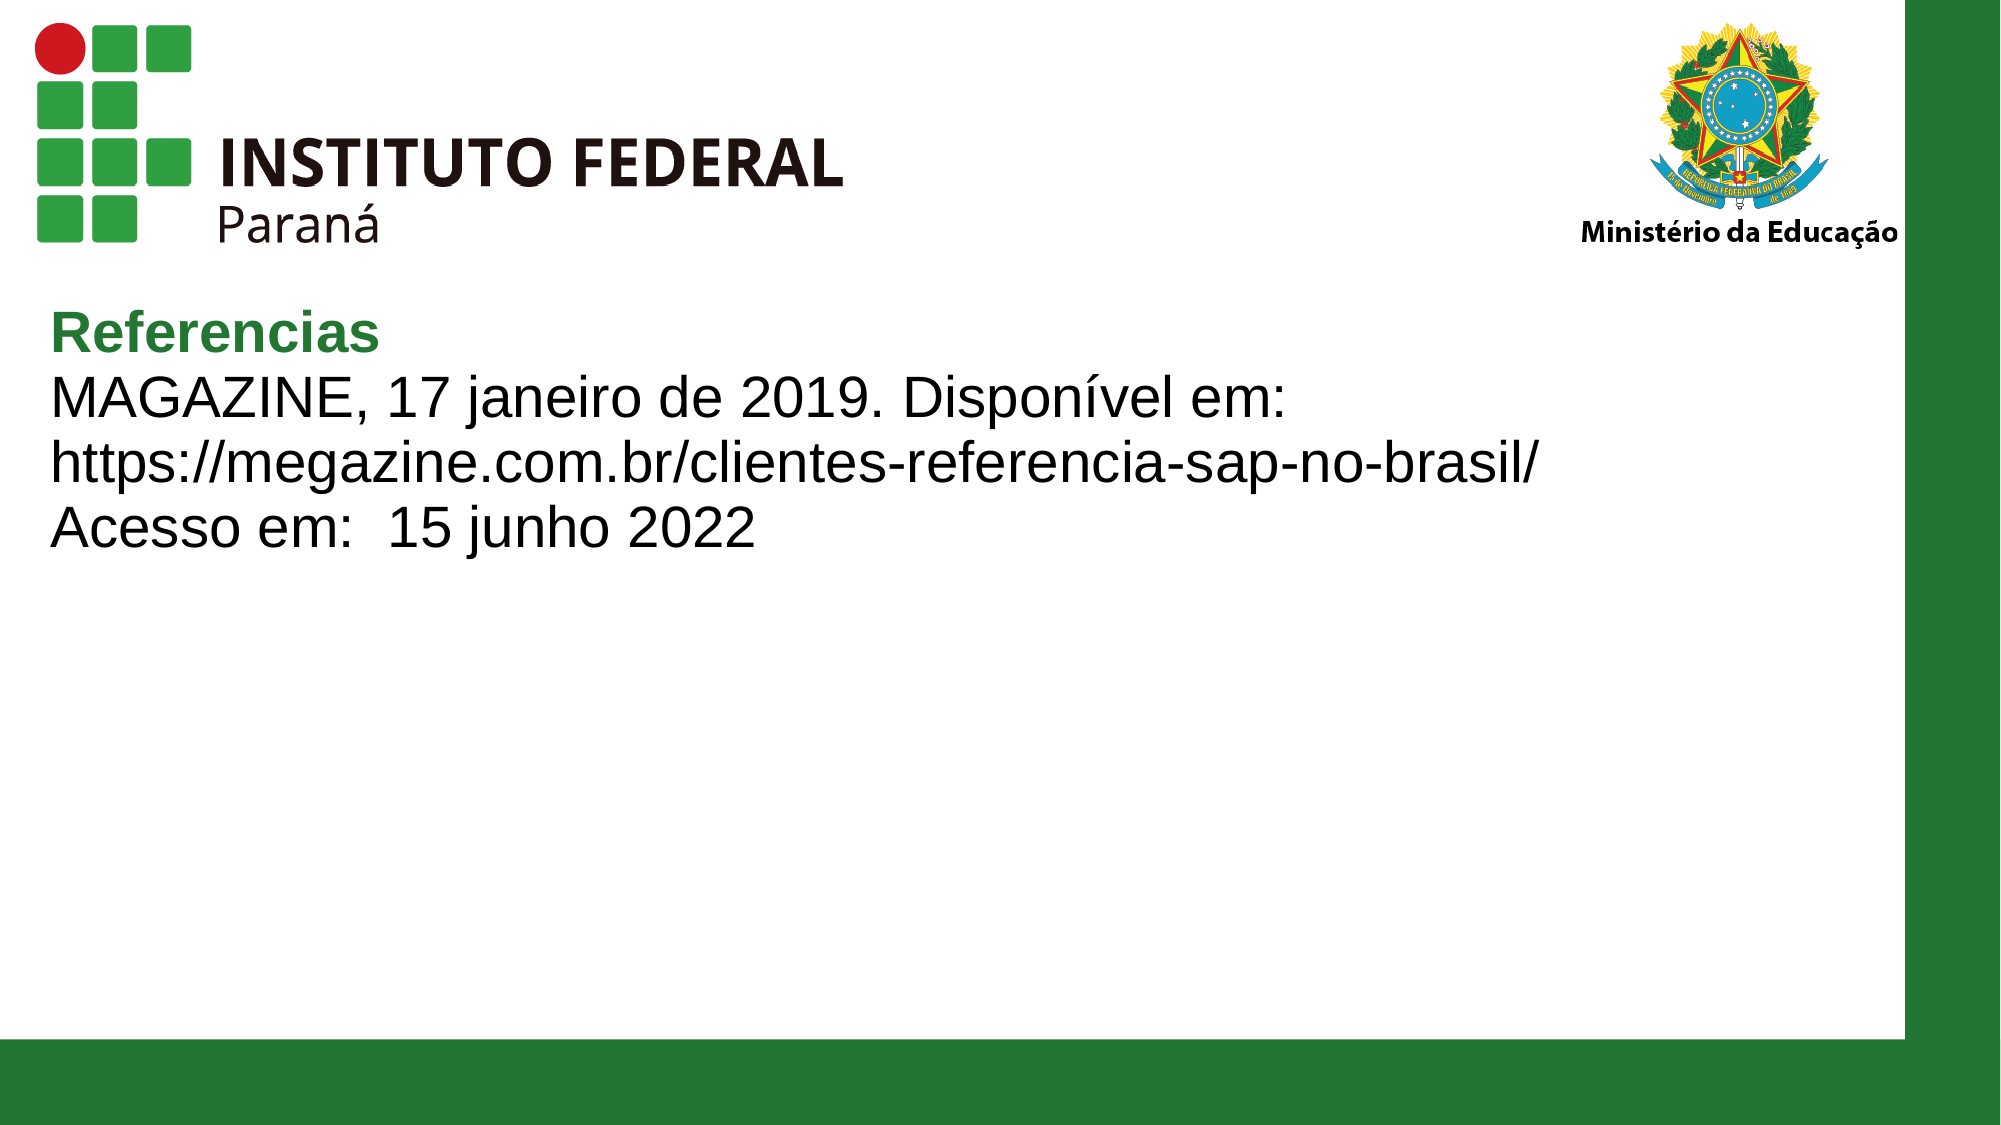

Referencias
MAGAZINE, 17 janeiro de 2019. Disponível em: https://megazine.com.br/clientes-referencia-sap-no-brasil/ Acesso em: 15 junho 2022